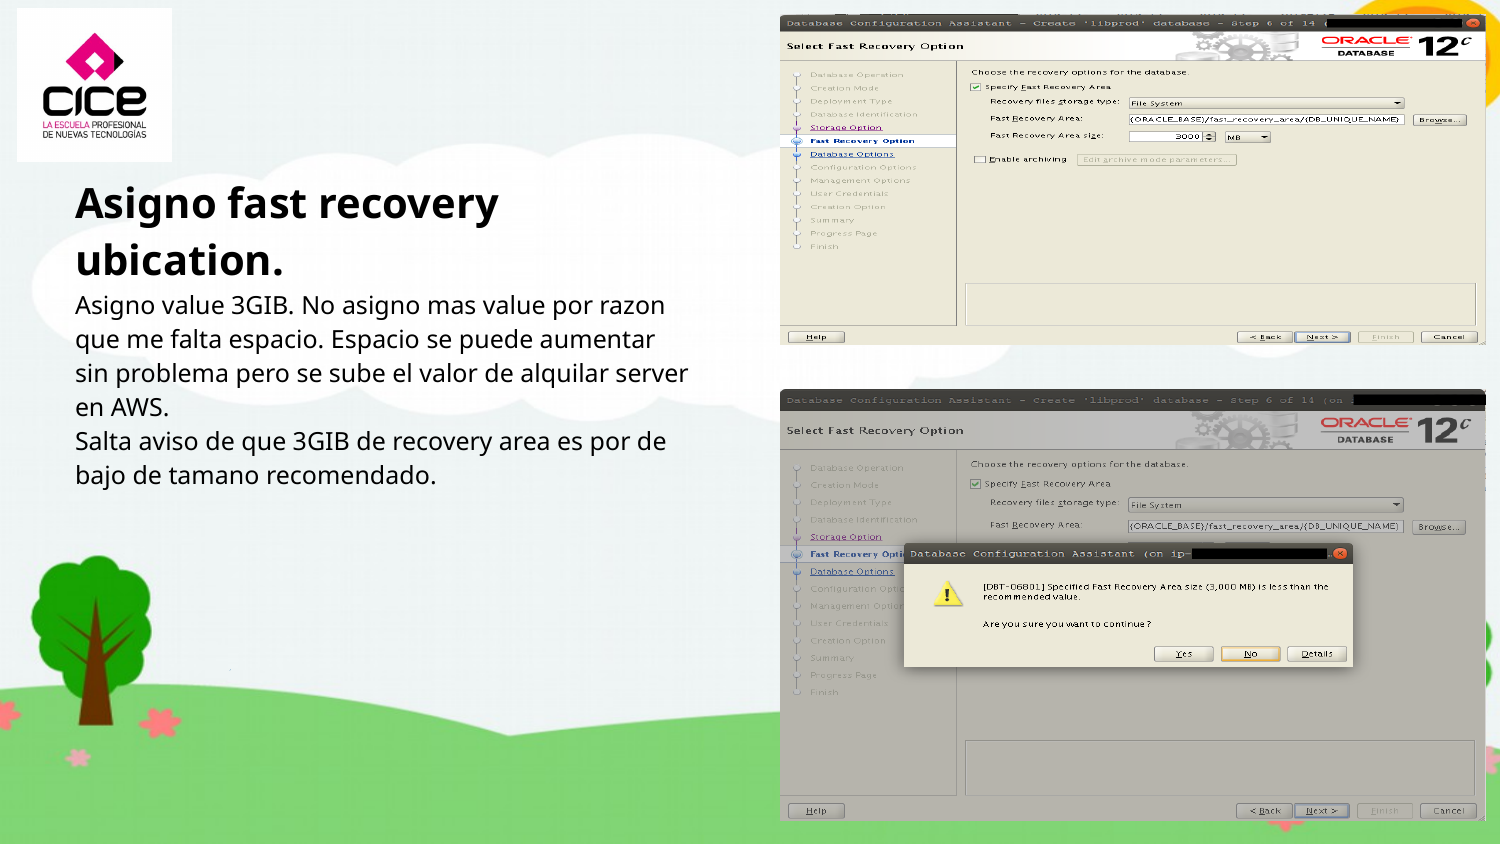

# Asigno fast recovery ubication. Asigno value 3GIB. No asigno mas value por razon que me falta espacio. Espacio se puede aumentar sin problema pero se sube el valor de alquilar server en AWS. Salta aviso de que 3GIB de recovery area es por de bajo de tamano recomendado.